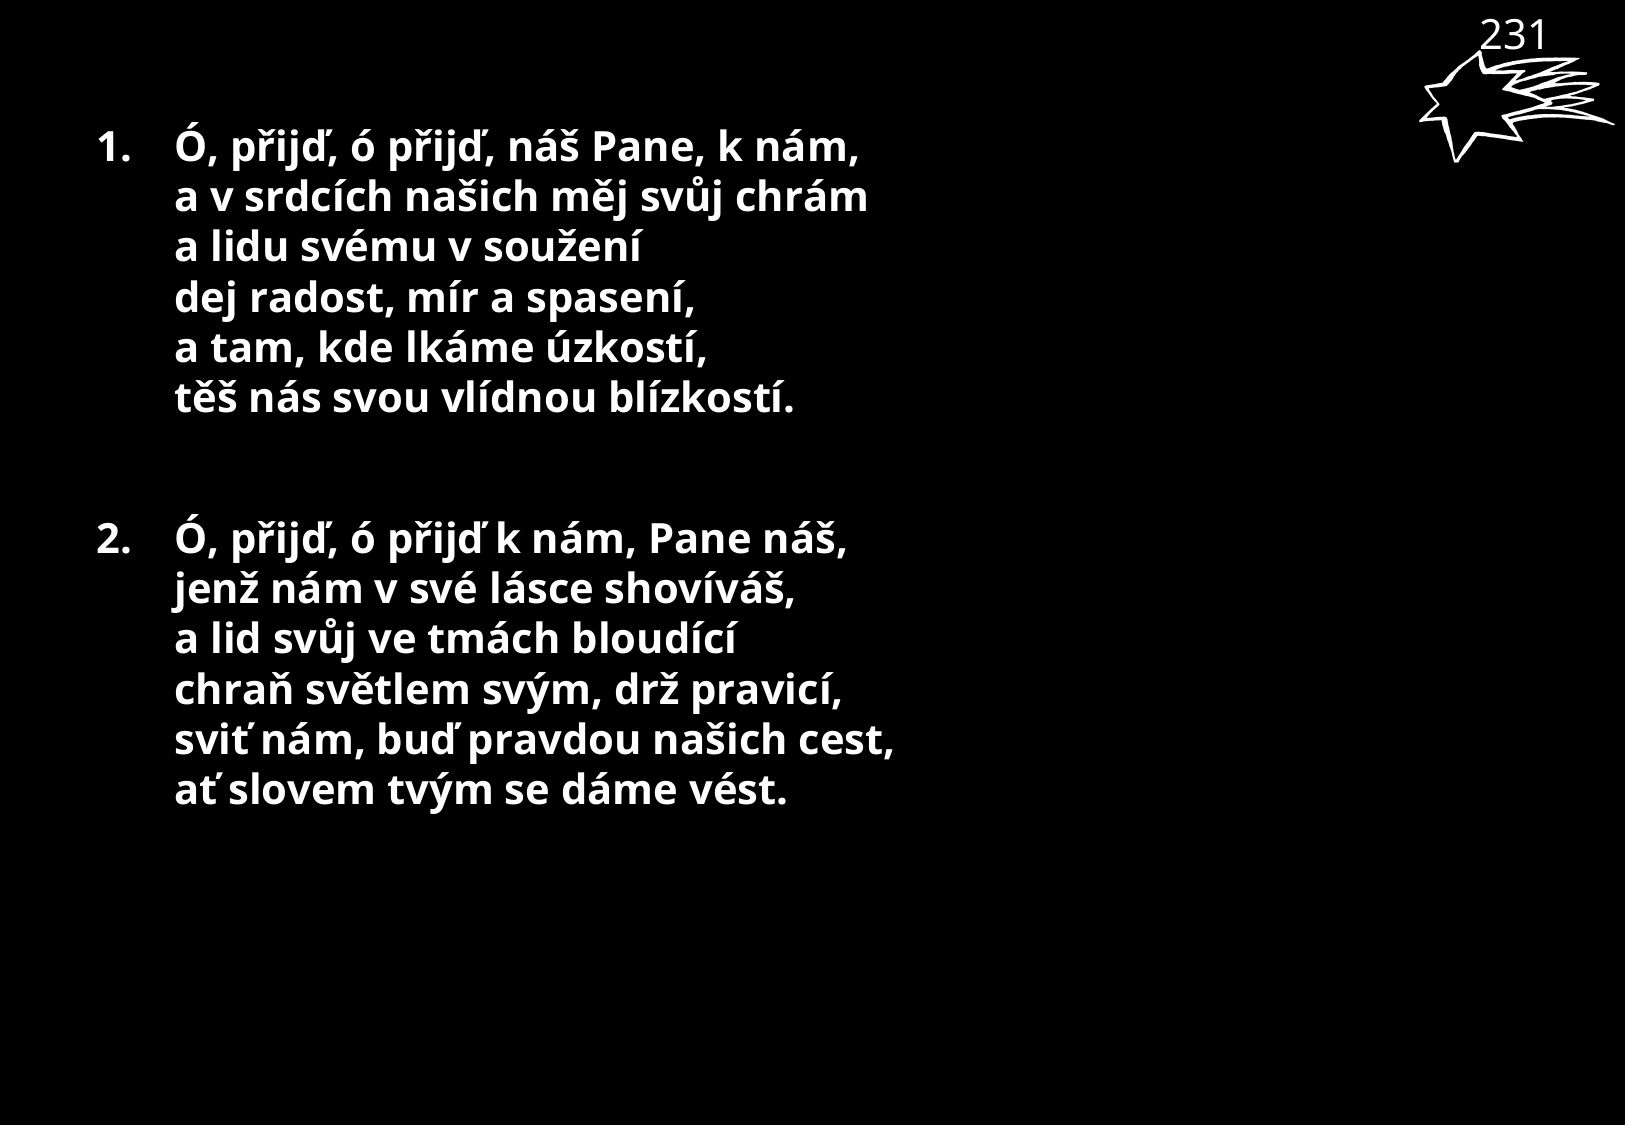

231
# 1. 	Ó, přijď, ó přijď, náš Pane, k nám, a v srdcích našich měj svůj chrám a lidu svému v soužení dej radost, mír a spasení, a tam, kde lkáme úzkostí, těš nás svou vlídnou blízkostí.
2. 	Ó, přijď, ó přijď k nám, Pane náš,
jenž nám v své lásce shovíváš,
a lid svůj ve tmách bloudící
chraň světlem svým, drž pravicí,
sviť nám, buď pravdou našich cest,
ať slovem tvým se dáme vést.